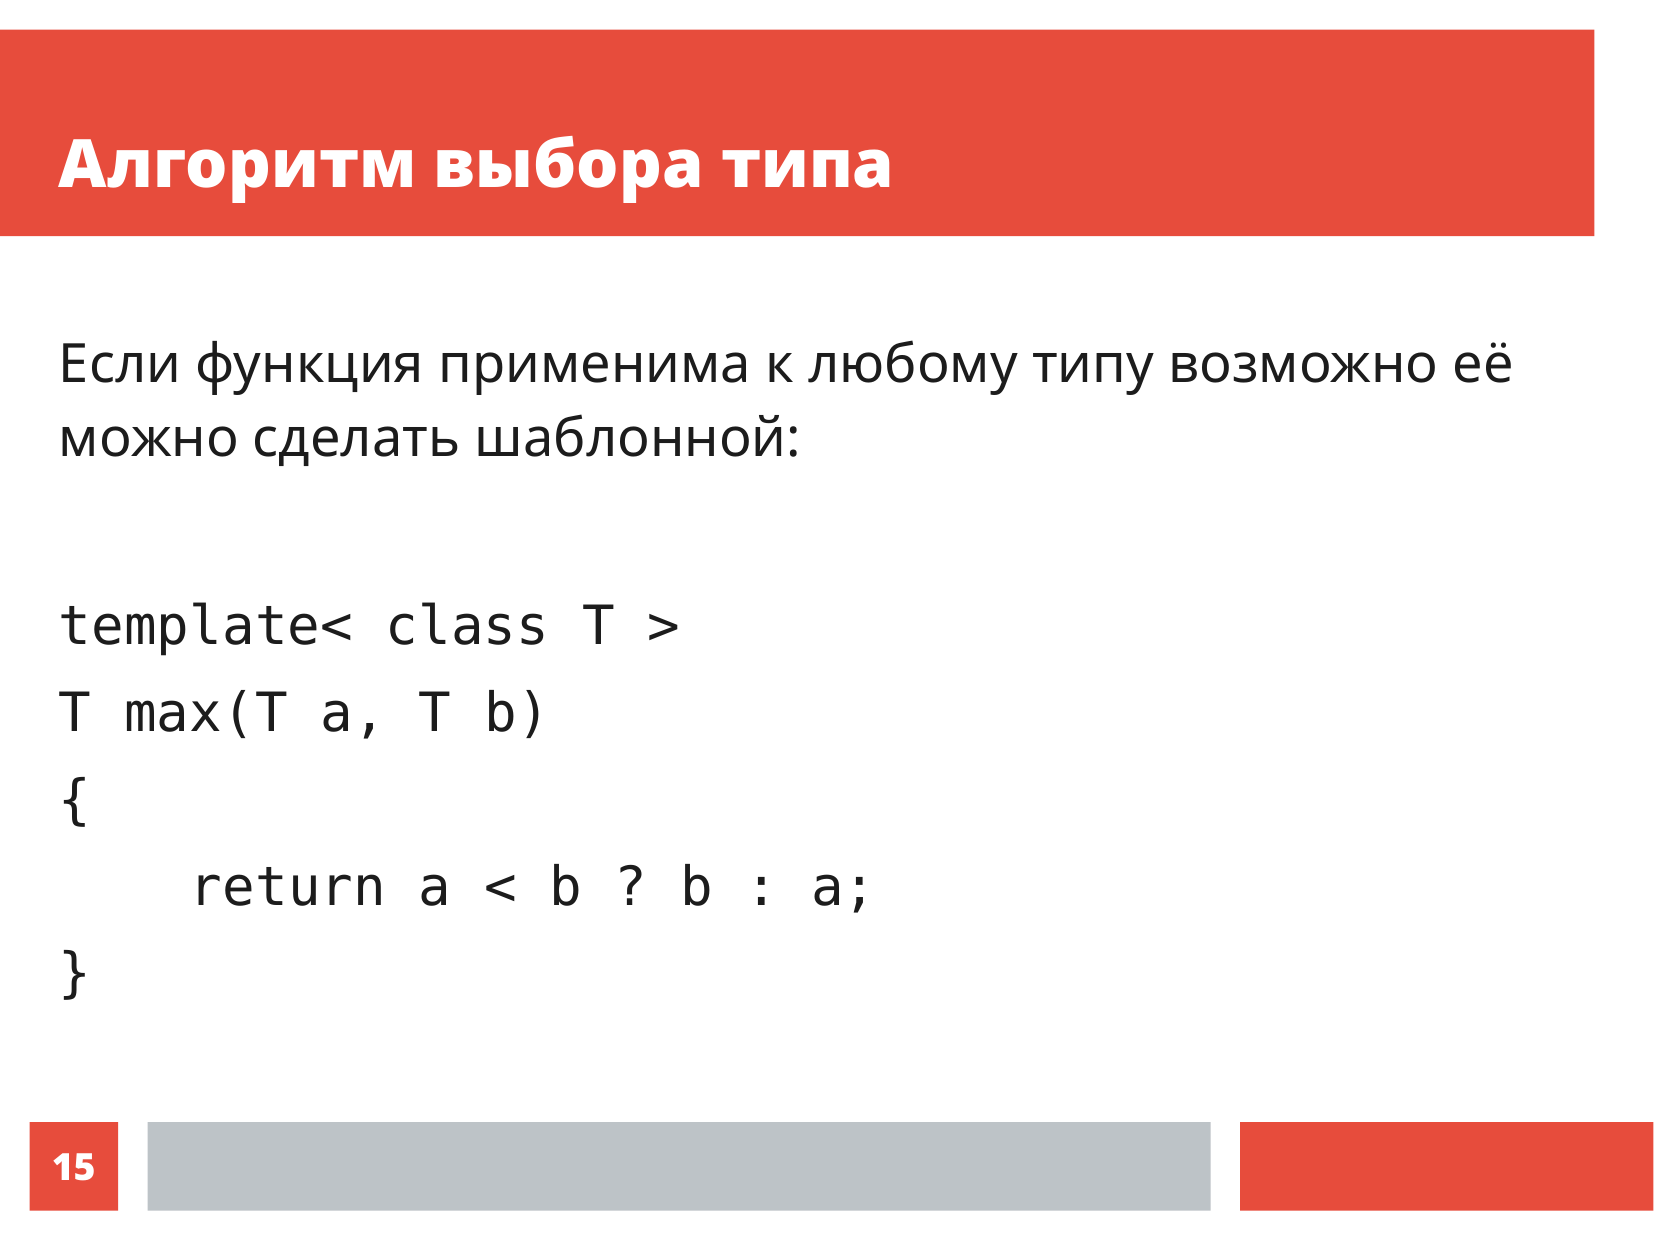

# Алгоритм выбора типа
Если функция применима к любому типу возможно её можно сделать шаблонной:
template< class T >
T max(T a, T b)
{
 return a < b ? b : a;
}
15